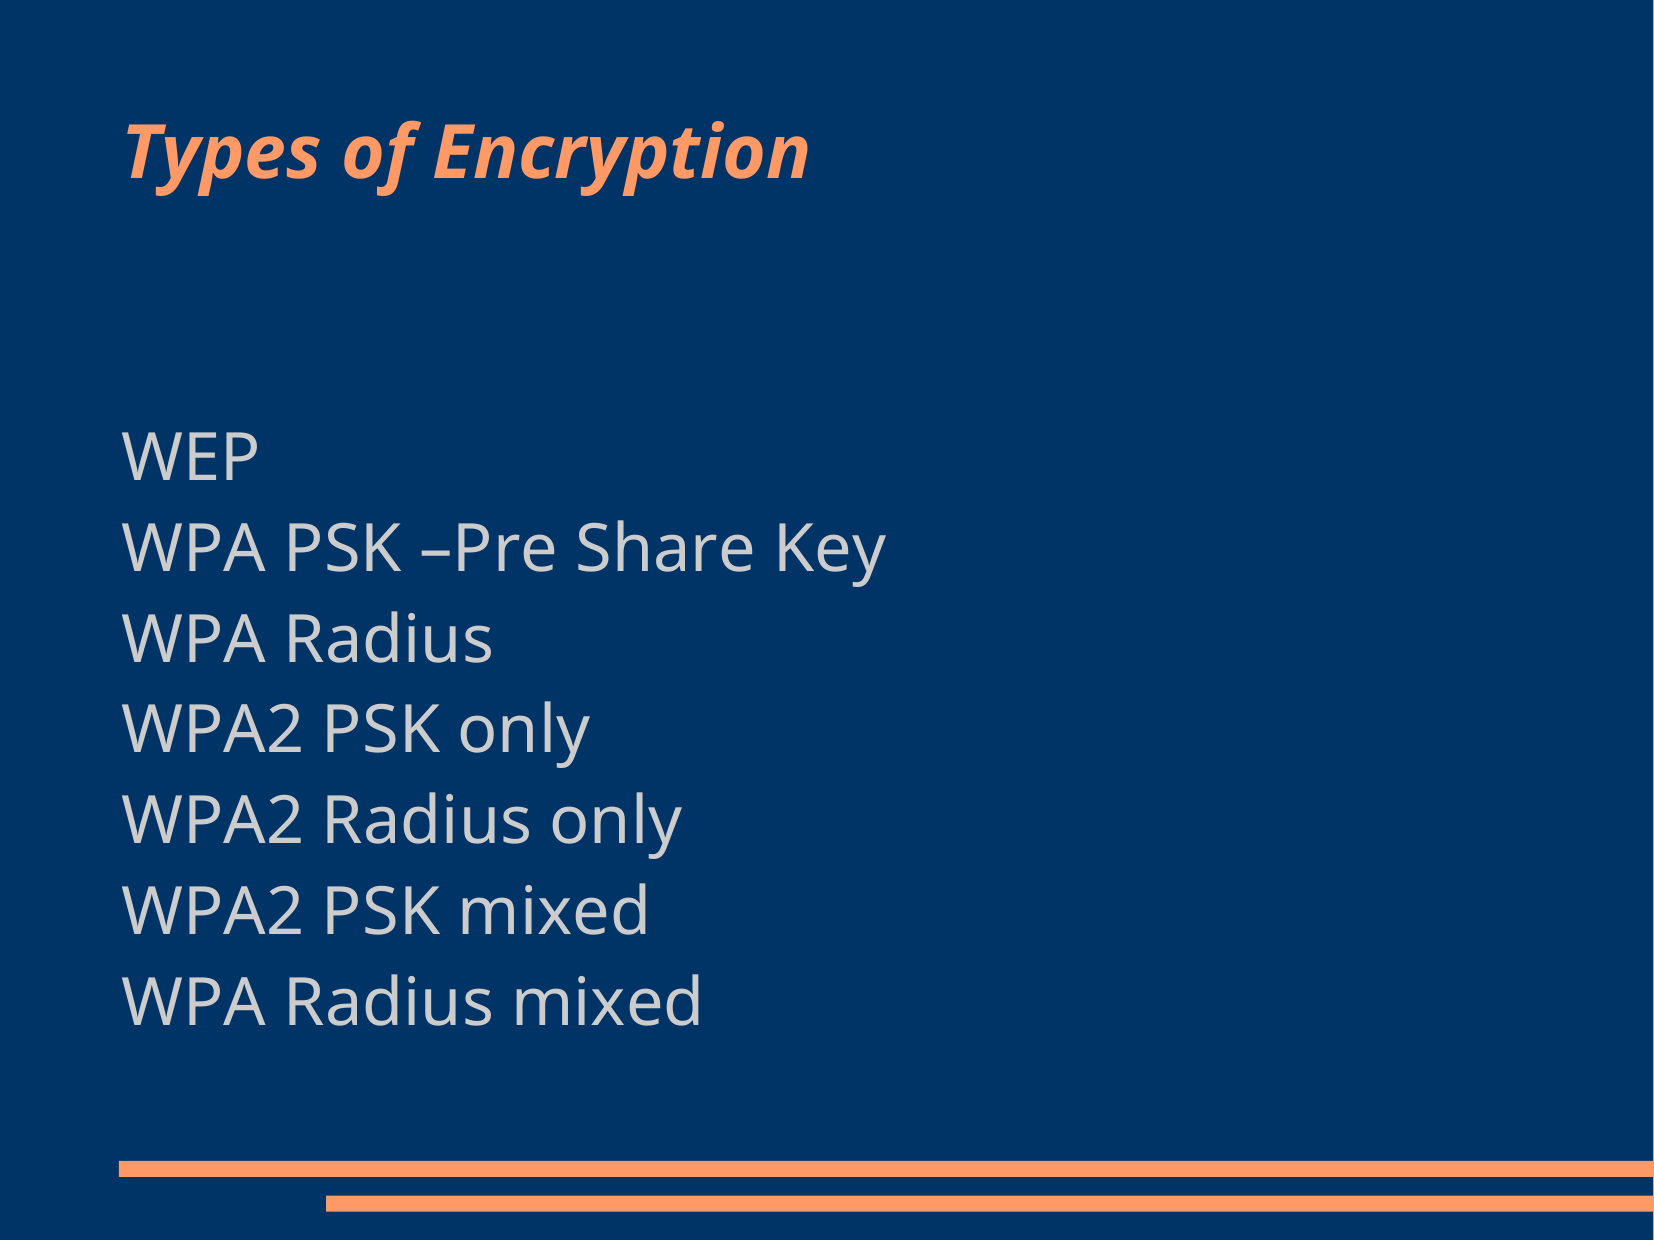

# Types of Encryption
WEP
WPA PSK –Pre Share Key
WPA Radius
WPA2 PSK only
WPA2 Radius only
WPA2 PSK mixed
WPA Radius mixed